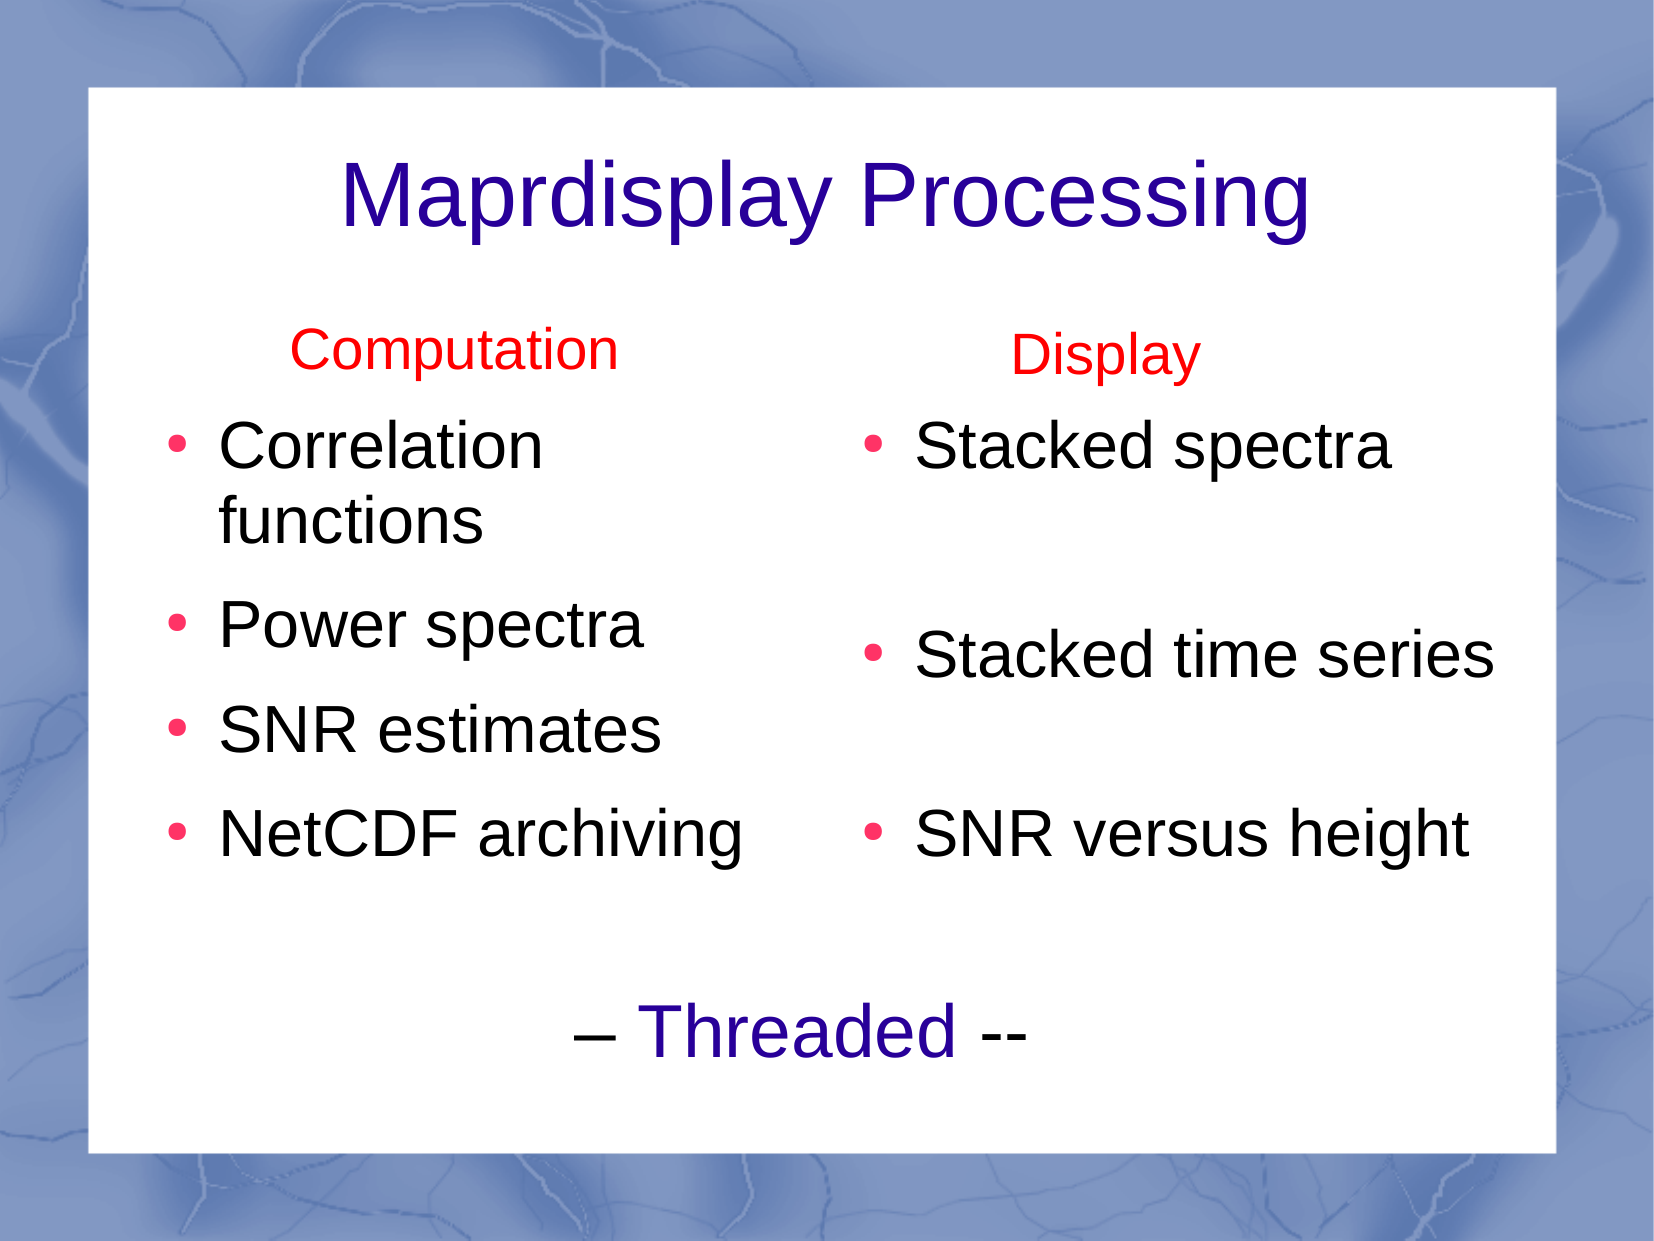

# Maprdisplay Processing
Computation
Display
Correlation functions
Power spectra
SNR estimates
NetCDF archiving
Stacked spectra
Stacked time series
SNR versus height
– Threaded --